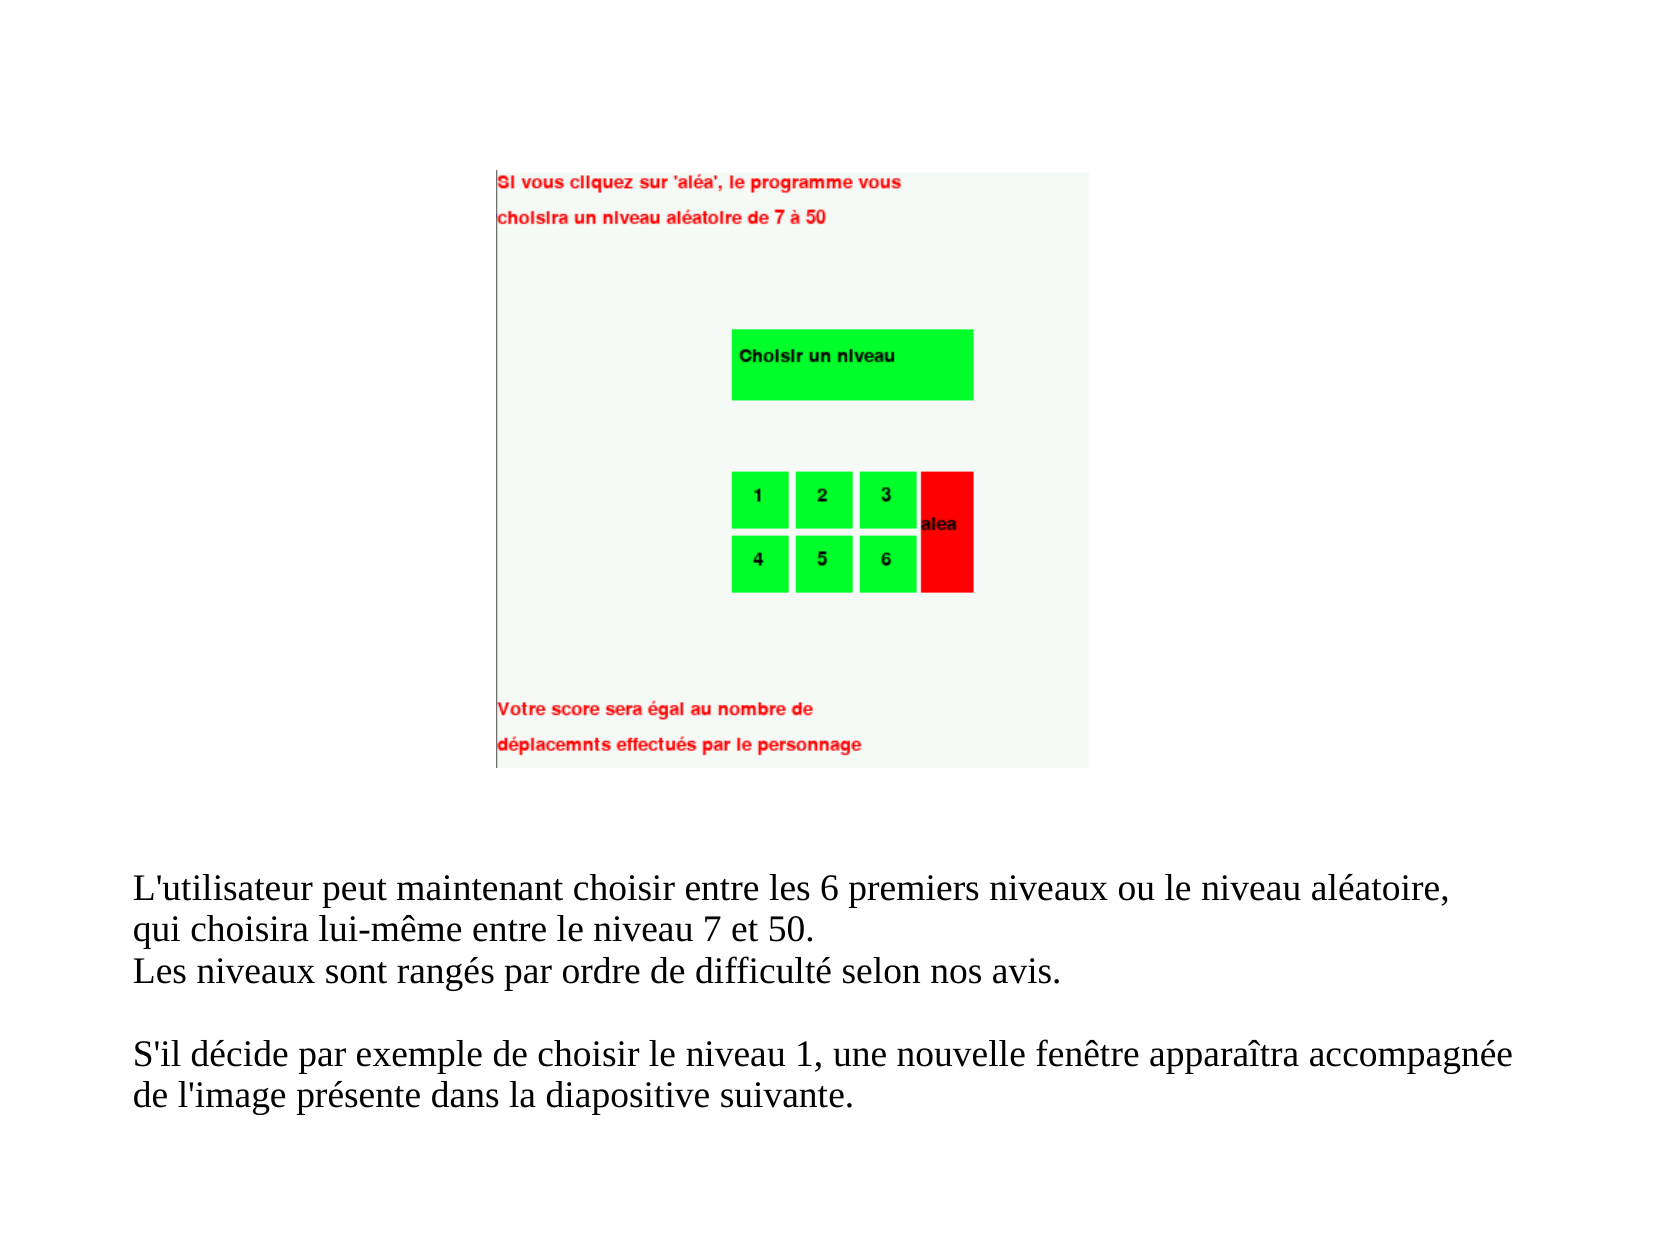

#
L'utilisateur peut maintenant choisir entre les 6 premiers niveaux ou le niveau aléatoire,
qui choisira lui-même entre le niveau 7 et 50.
Les niveaux sont rangés par ordre de difficulté selon nos avis.
S'il décide par exemple de choisir le niveau 1, une nouvelle fenêtre apparaîtra accompagnée
de l'image présente dans la diapositive suivante.